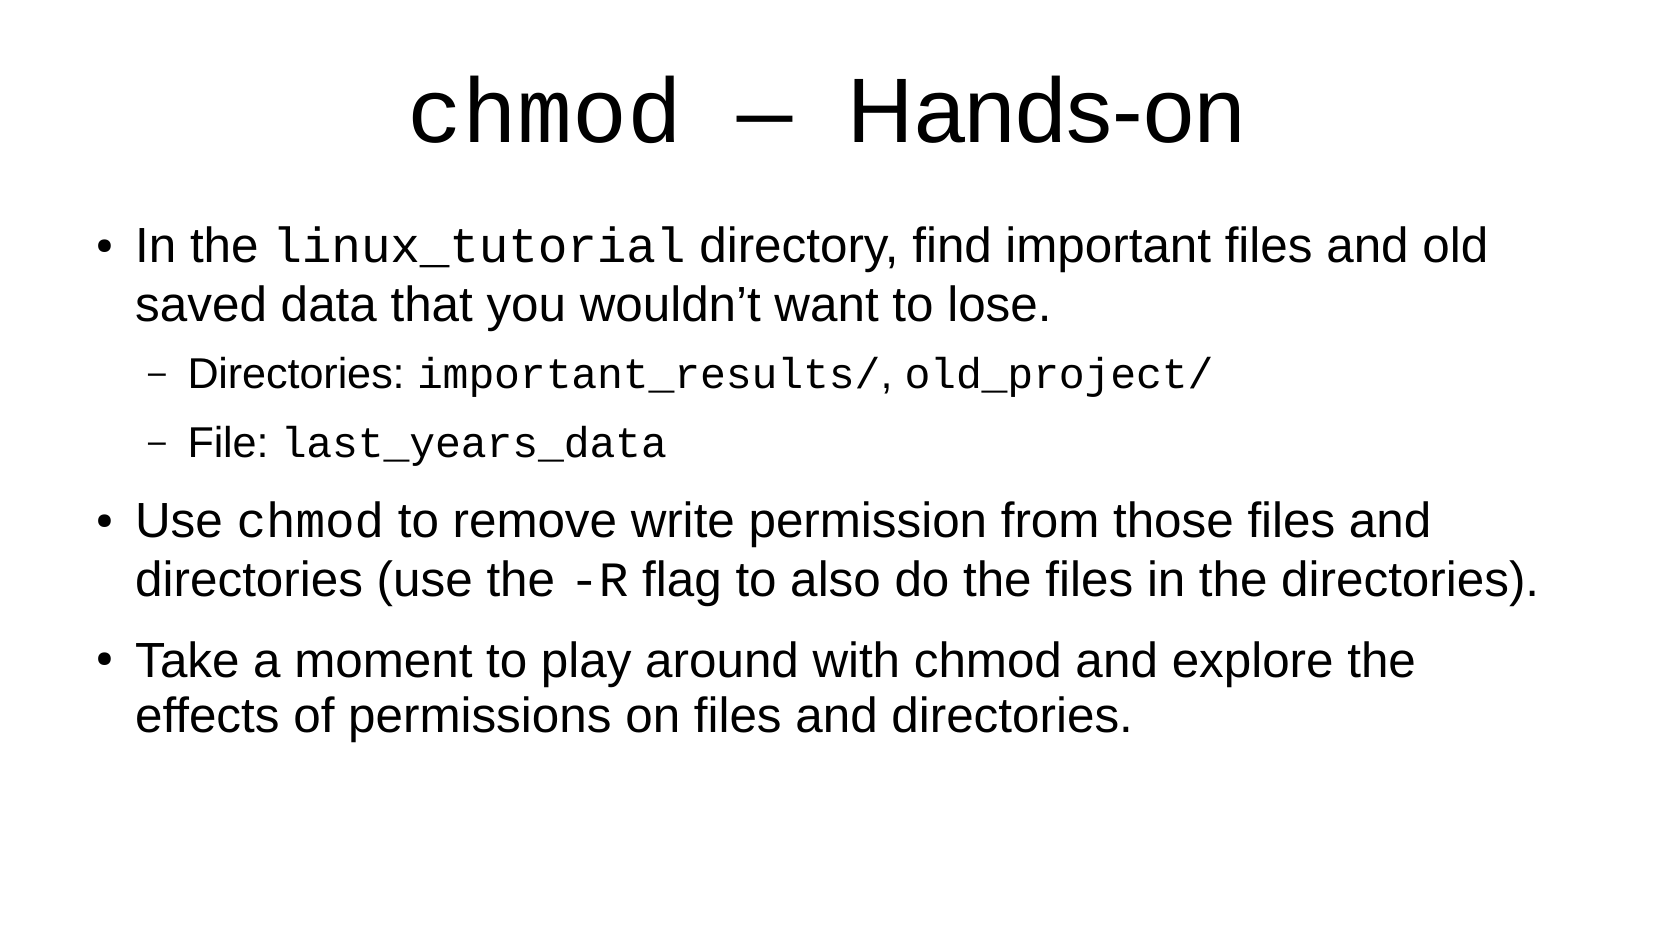

# chmod — Hands-on
In the linux_tutorial directory, find important files and old saved data that you wouldn’t want to lose.
Directories: important_results/, old_project/
File: last_years_data
Use chmod to remove write permission from those files and directories (use the -R flag to also do the files in the directories).
Take a moment to play around with chmod and explore the effects of permissions on files and directories.